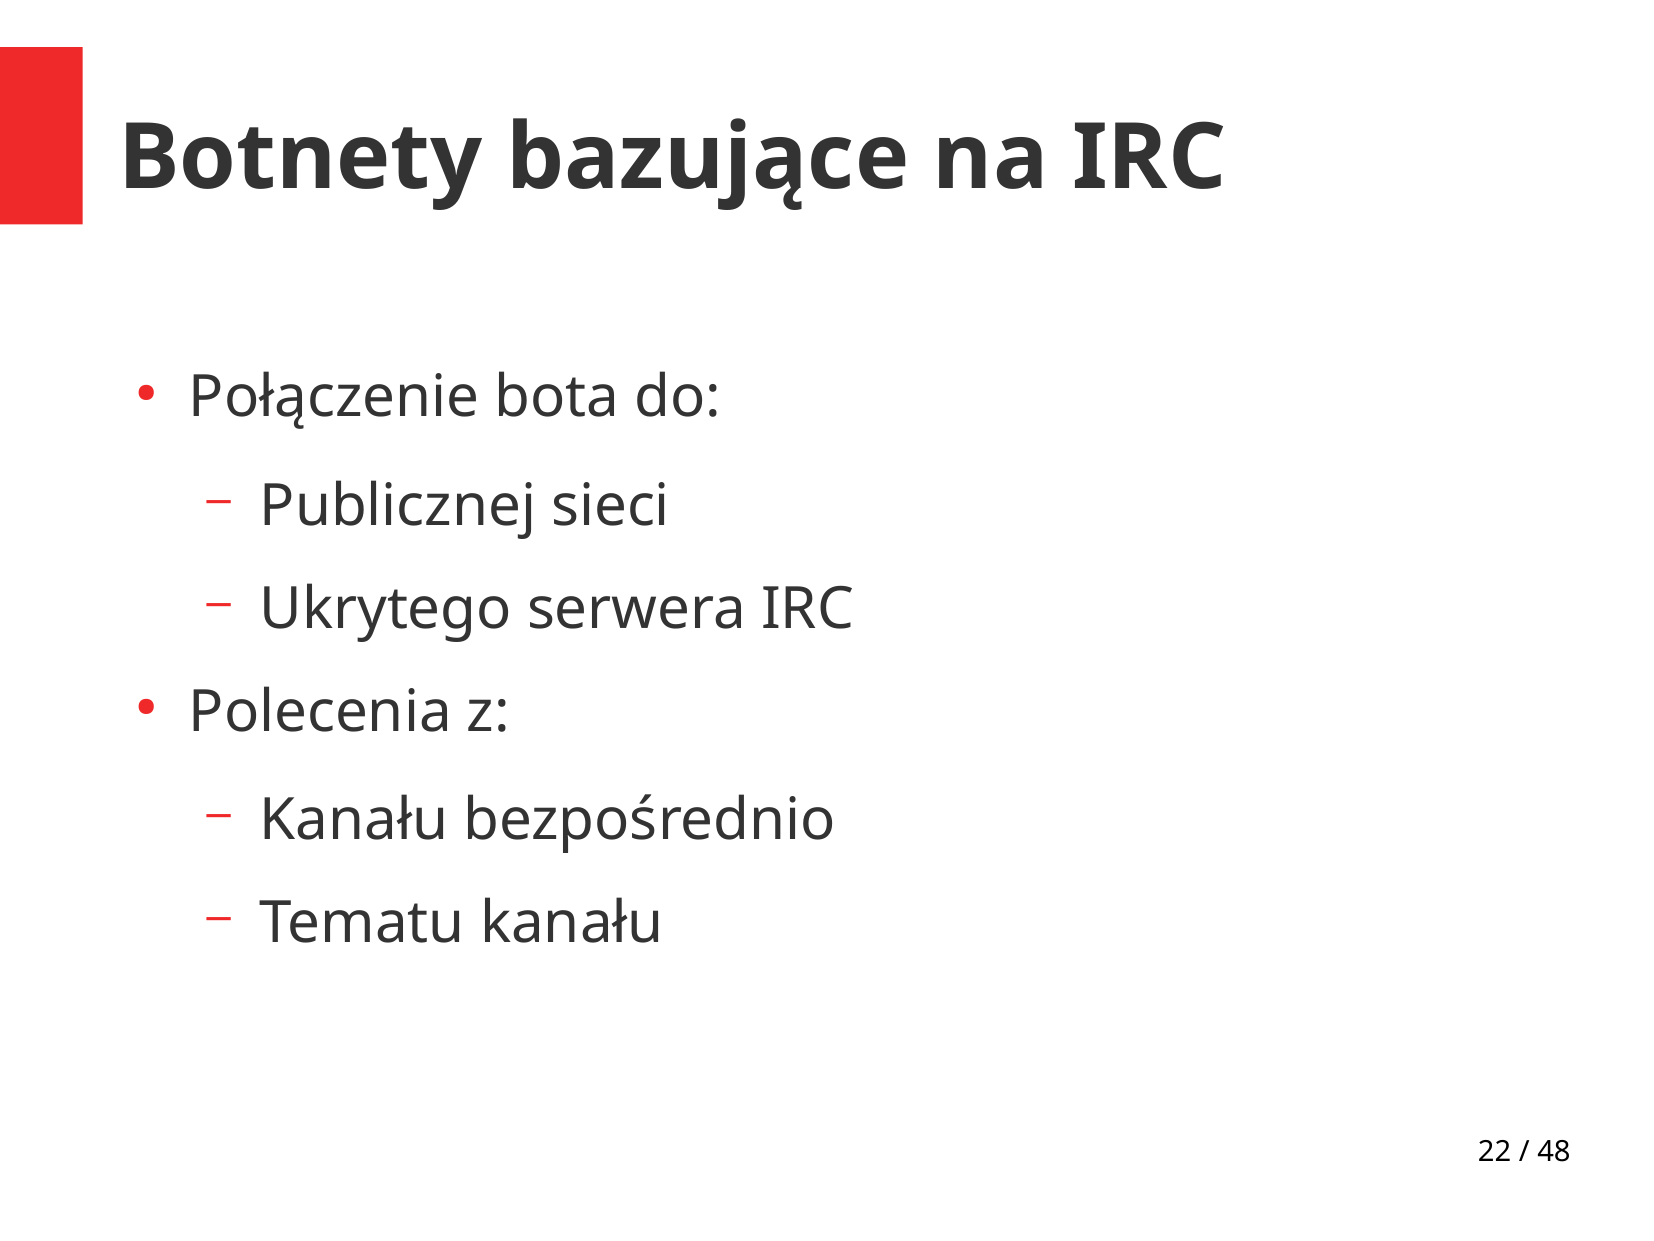

# Botnety bazujące na IRC
Połączenie bota do:
Publicznej sieci
Ukrytego serwera IRC
Polecenia z:
Kanału bezpośrednio
Tematu kanału
22